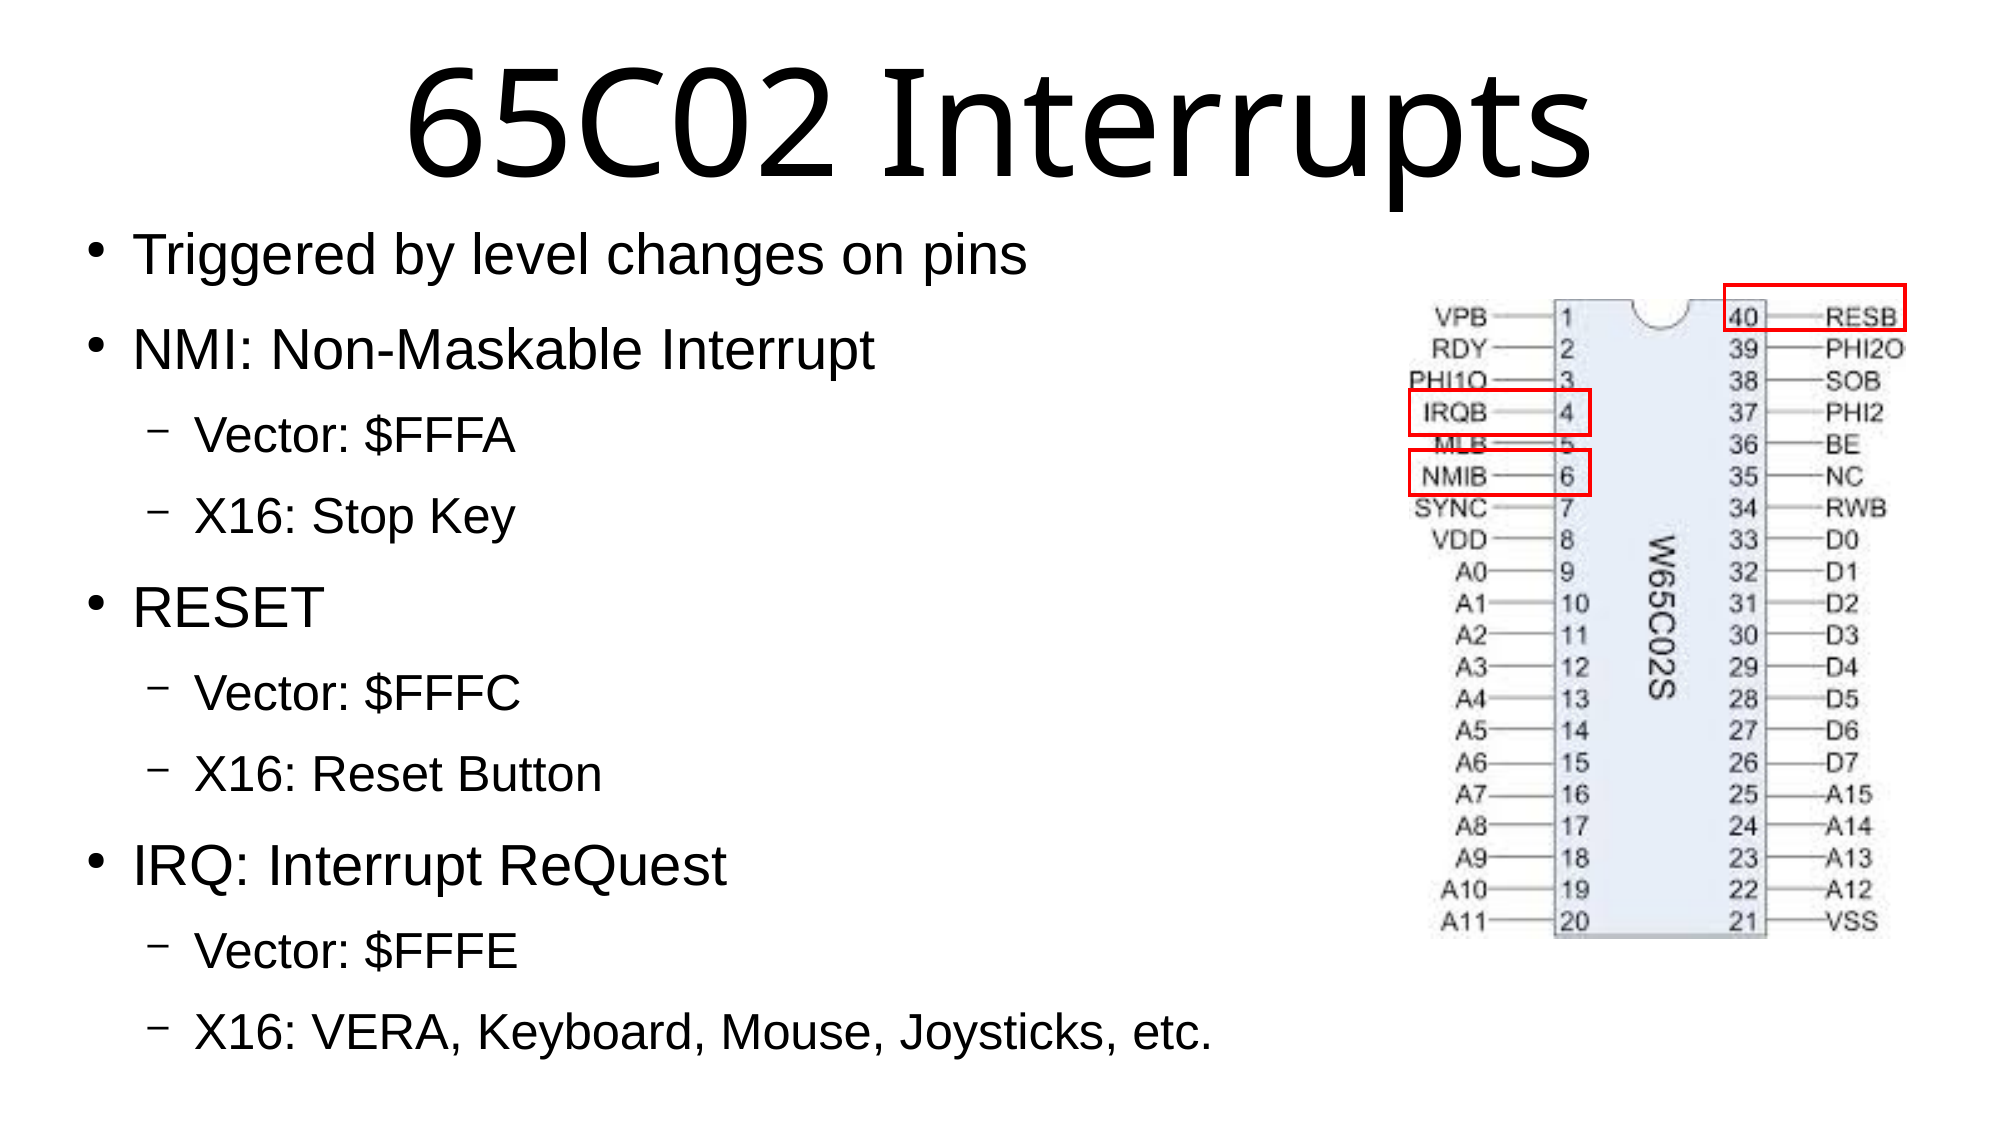

65C02 Interrupts
# Triggered by level changes on pins
NMI: Non-Maskable Interrupt
Vector: $FFFA
X16: Stop Key
RESET
Vector: $FFFC
X16: Reset Button
IRQ: Interrupt ReQuest
Vector: $FFFE
X16: VERA, Keyboard, Mouse, Joysticks, etc.